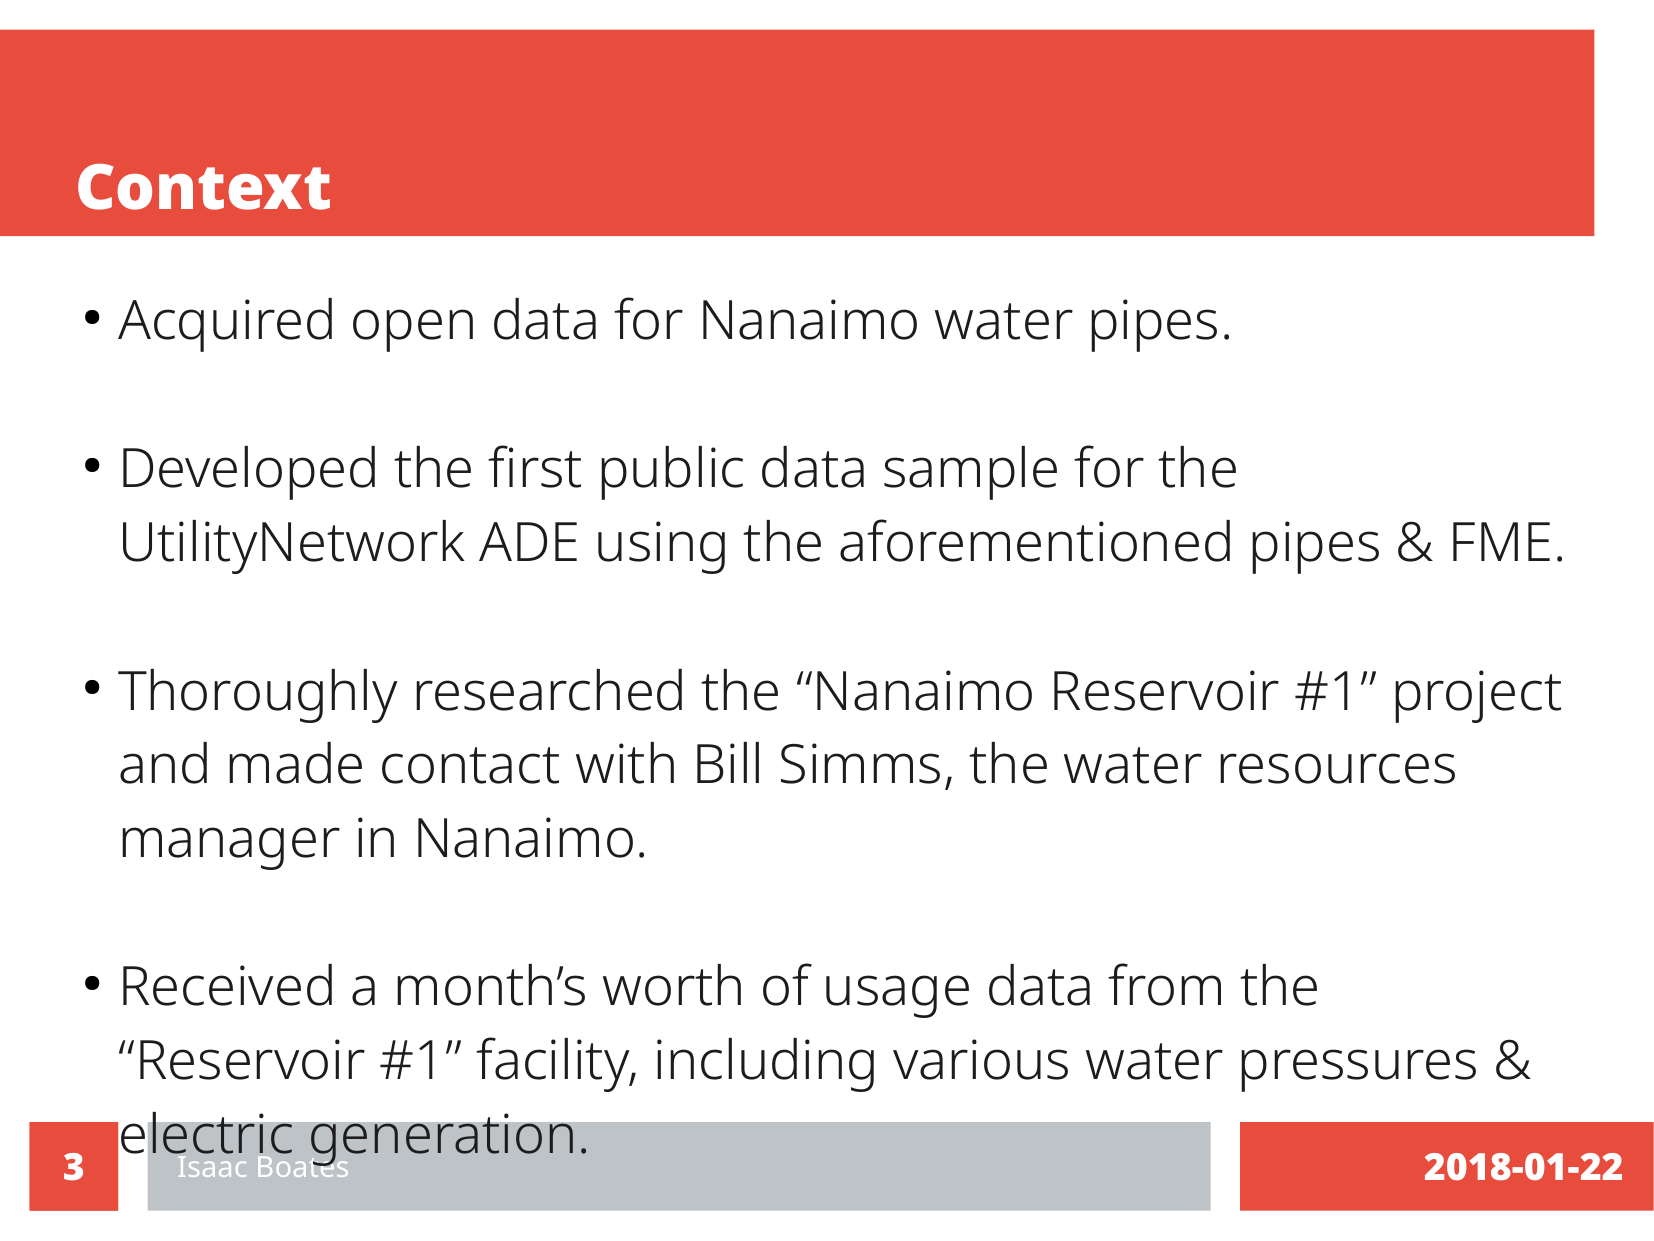

# Context
Acquired open data for Nanaimo water pipes.
Developed the first public data sample for the UtilityNetwork ADE using the aforementioned pipes & FME.
Thoroughly researched the “Nanaimo Reservoir #1” project and made contact with Bill Simms, the water resources manager in Nanaimo.
Received a month’s worth of usage data from the “Reservoir #1” facility, including various water pressures & electric generation.
3